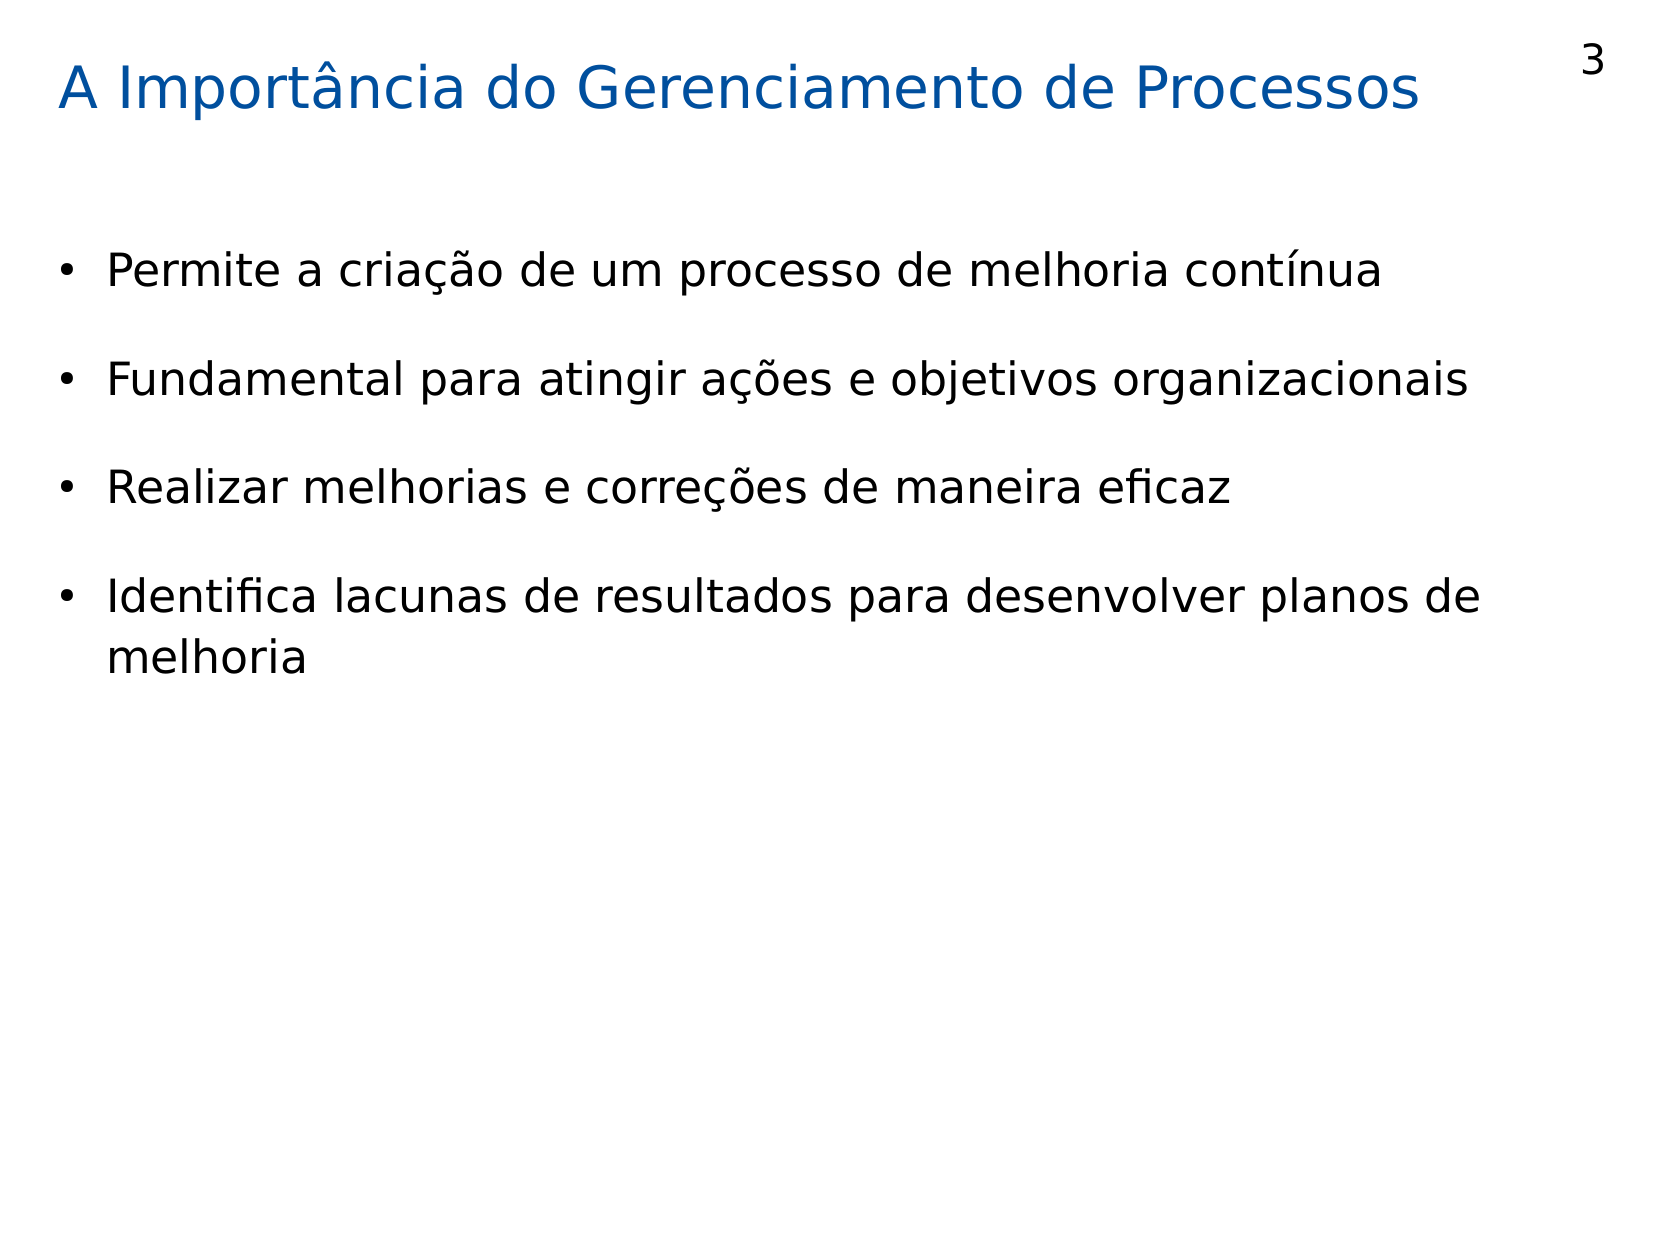

# A Importância do Gerenciamento de Processos
3
Permite a criação de um processo de melhoria contínua
Fundamental para atingir ações e objetivos organizacionais
Realizar melhorias e correções de maneira eficaz
Identifica lacunas de resultados para desenvolver planos de melhoria